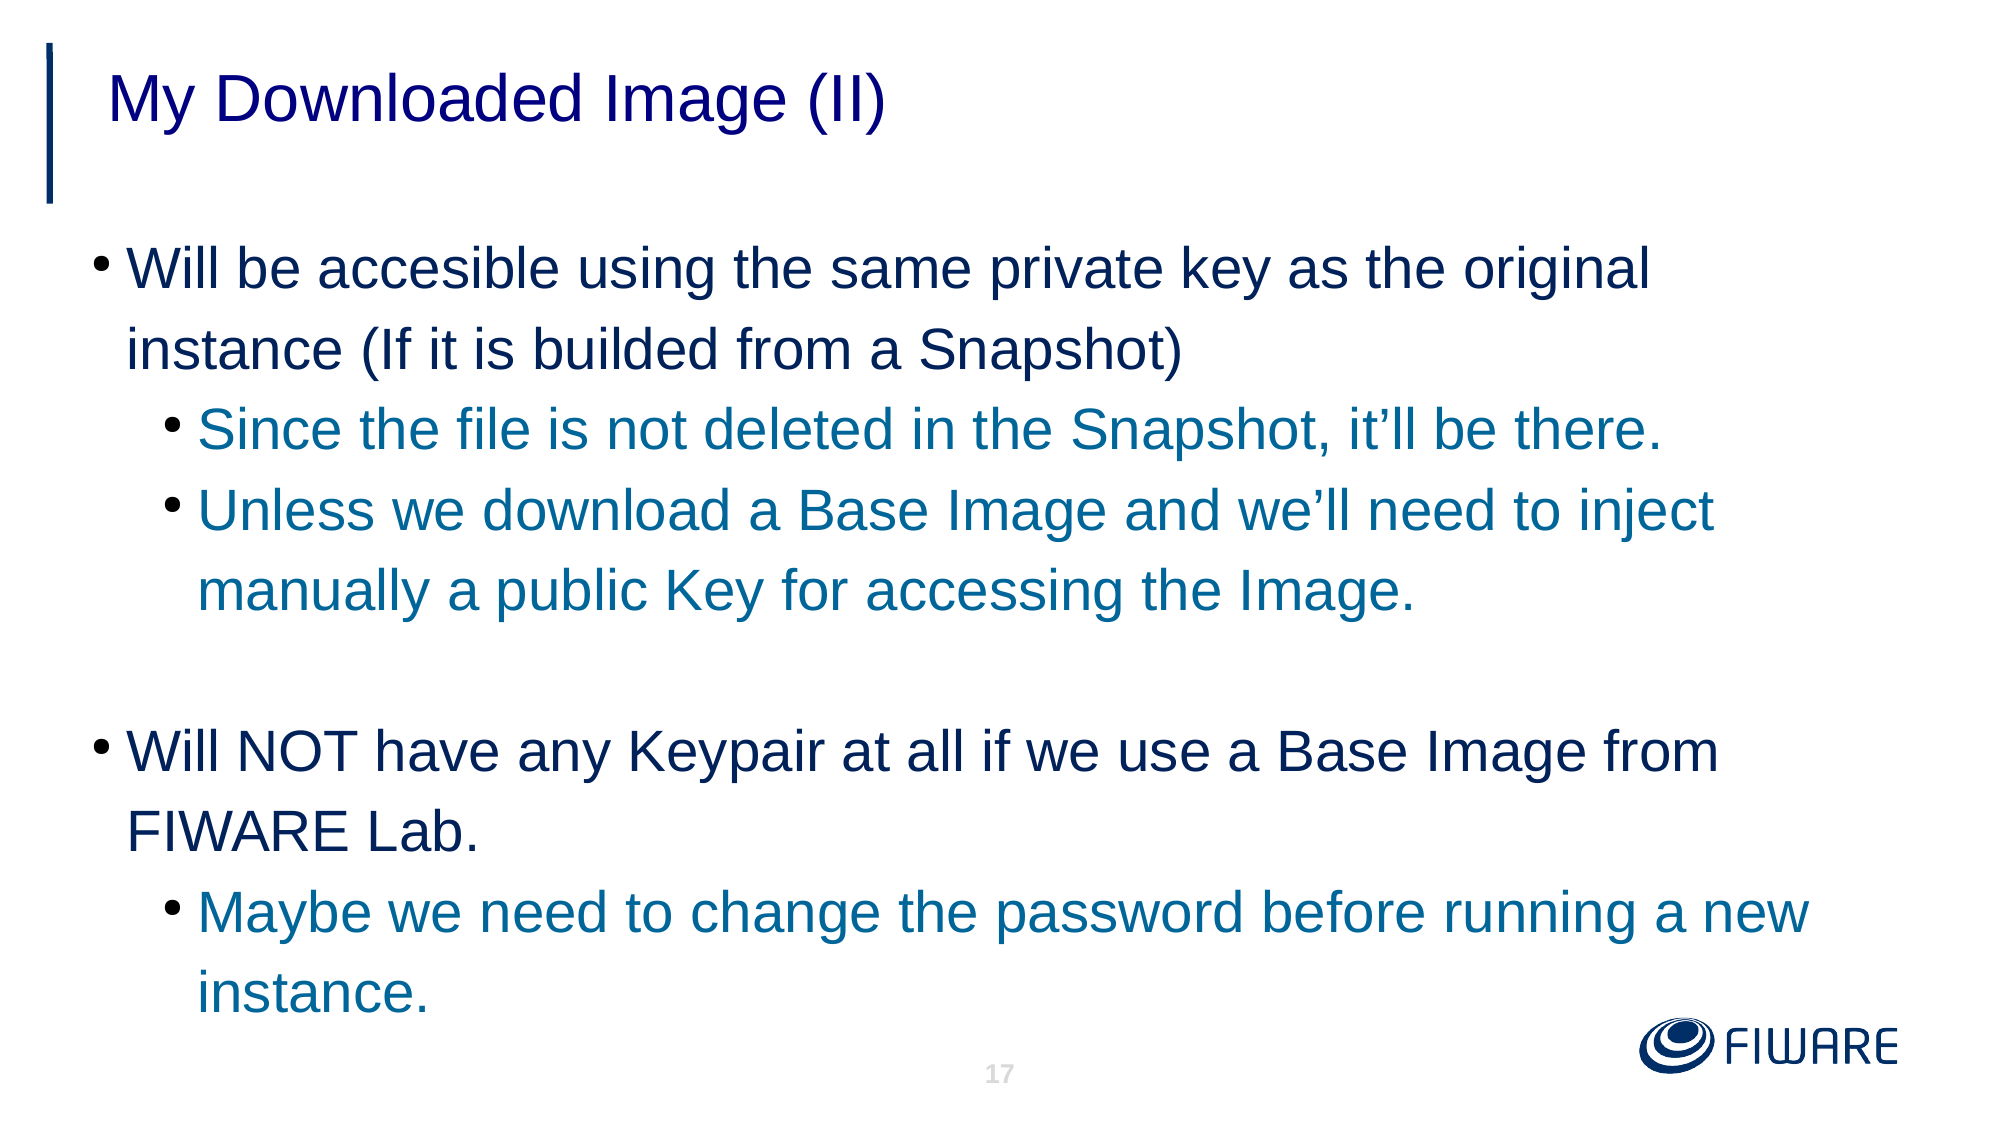

# My Downloaded Image (II)
Will be accesible using the same private key as the original instance (If it is builded from a Snapshot)
Since the file is not deleted in the Snapshot, it’ll be there.
Unless we download a Base Image and we’ll need to inject manually a public Key for accessing the Image.
Will NOT have any Keypair at all if we use a Base Image from FIWARE Lab.
Maybe we need to change the password before running a new instance.